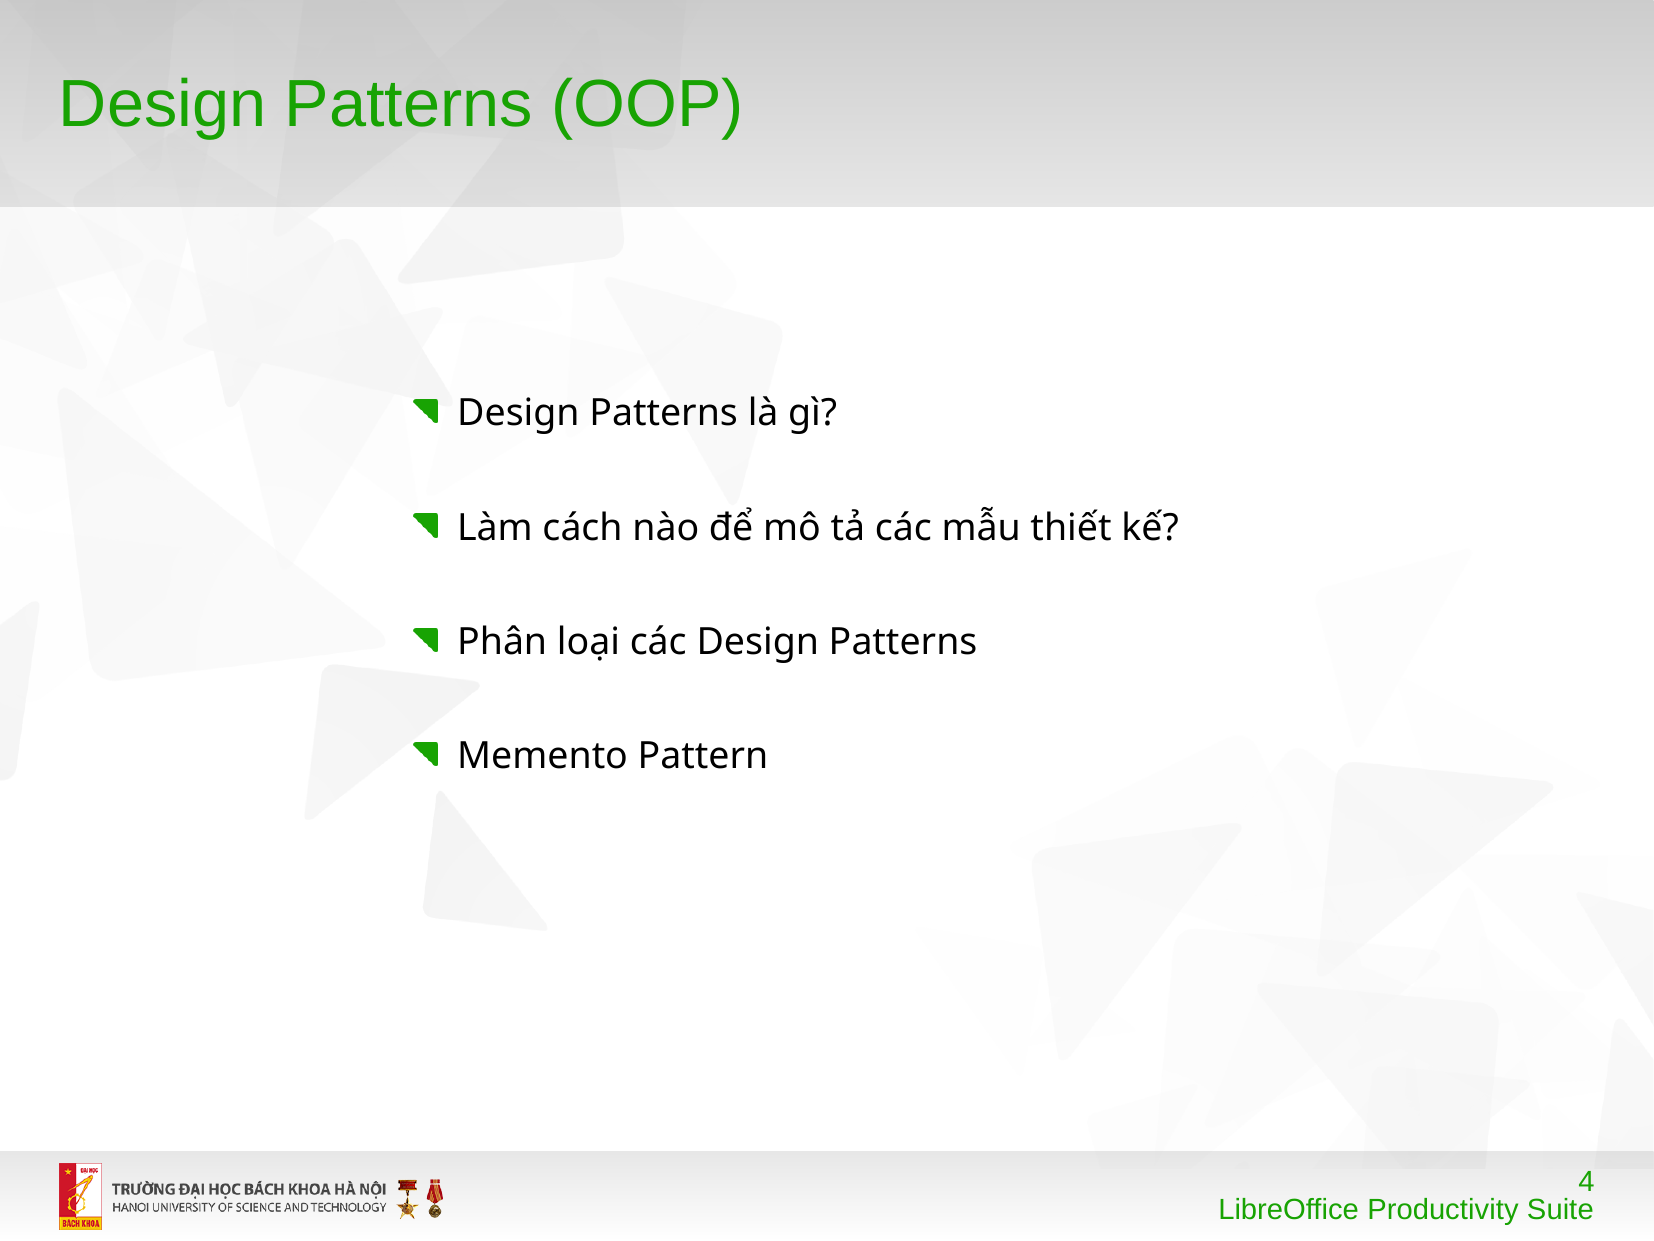

# Design Patterns (OOP)
Design Patterns là gì?
Làm cách nào để mô tả các mẫu thiết kế?
Phân loại các Design Patterns
Memento Pattern
4
LibreOffice Productivity Suite